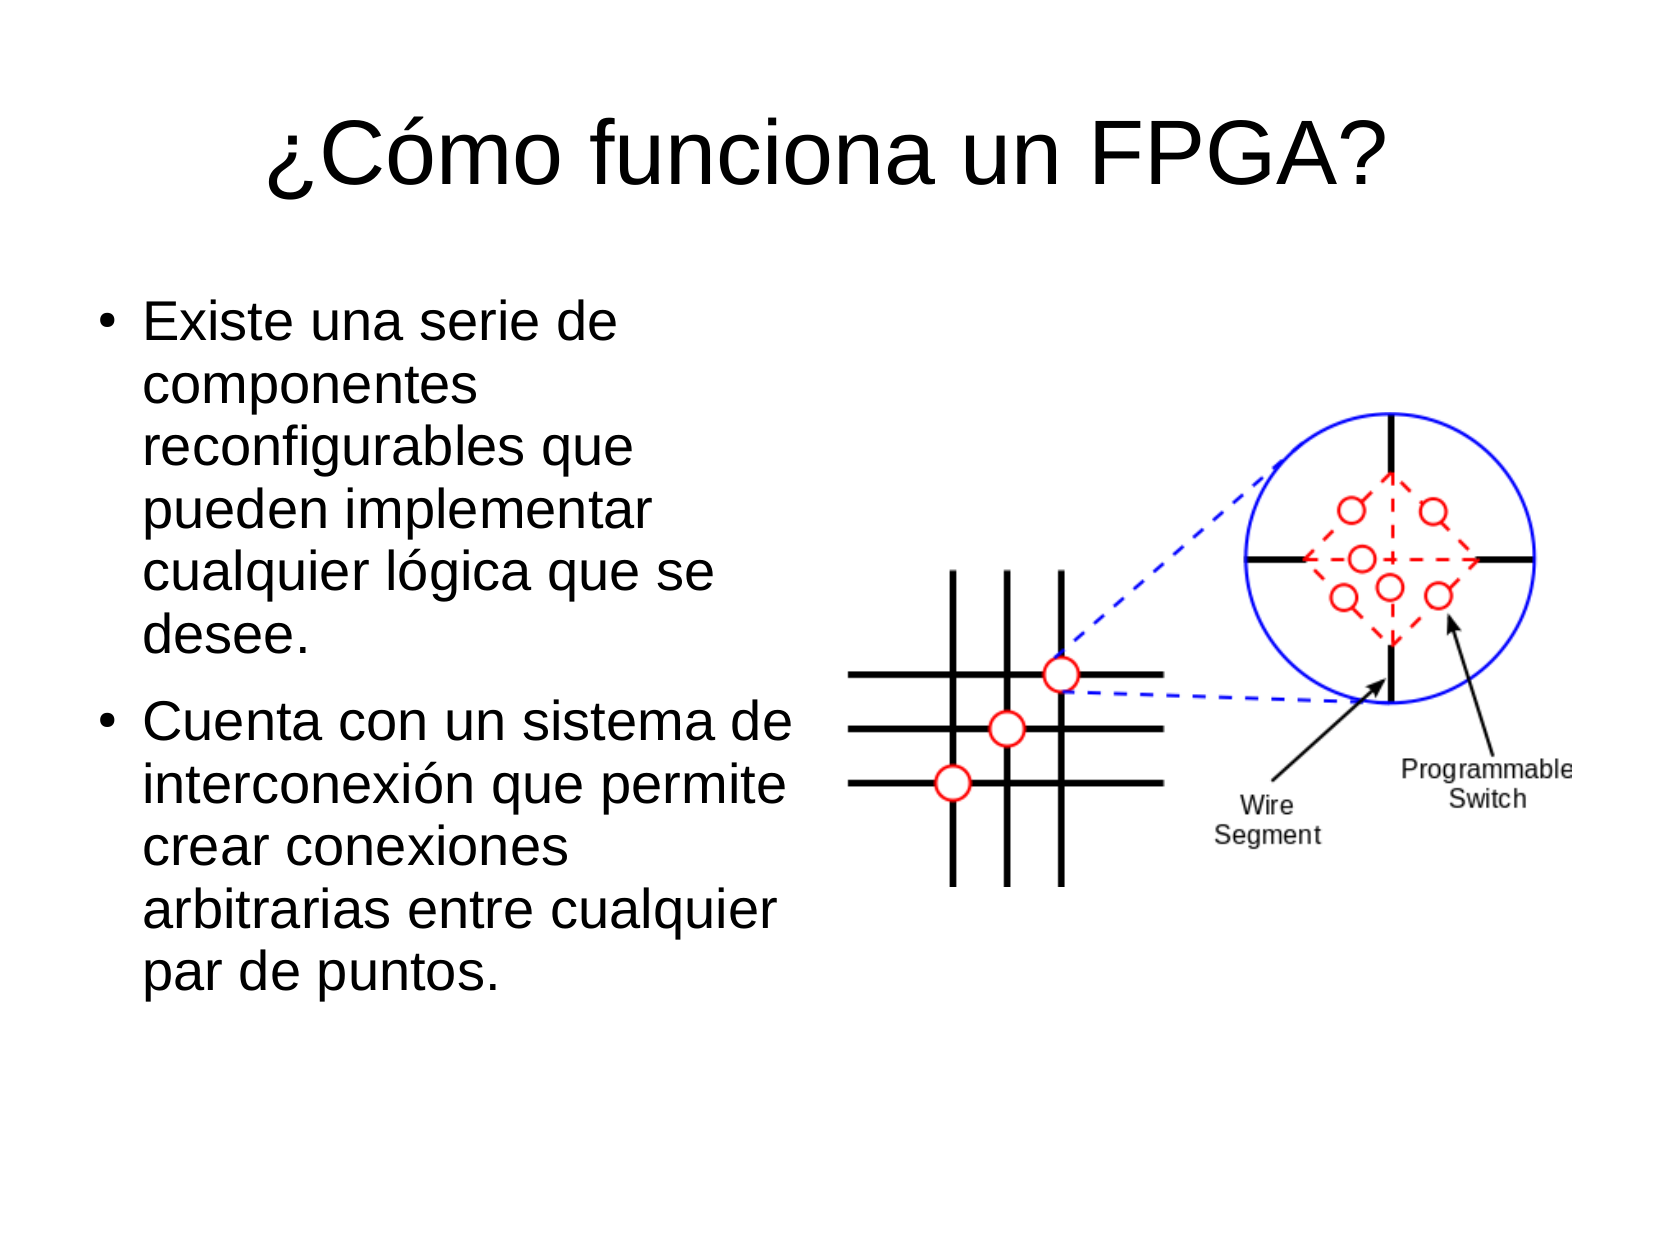

# ¿Cómo funciona un FPGA?
Existe una serie de componentes reconfigurables que pueden implementar cualquier lógica que se desee.
Cuenta con un sistema de interconexión que permite crear conexiones arbitrarias entre cualquier par de puntos.